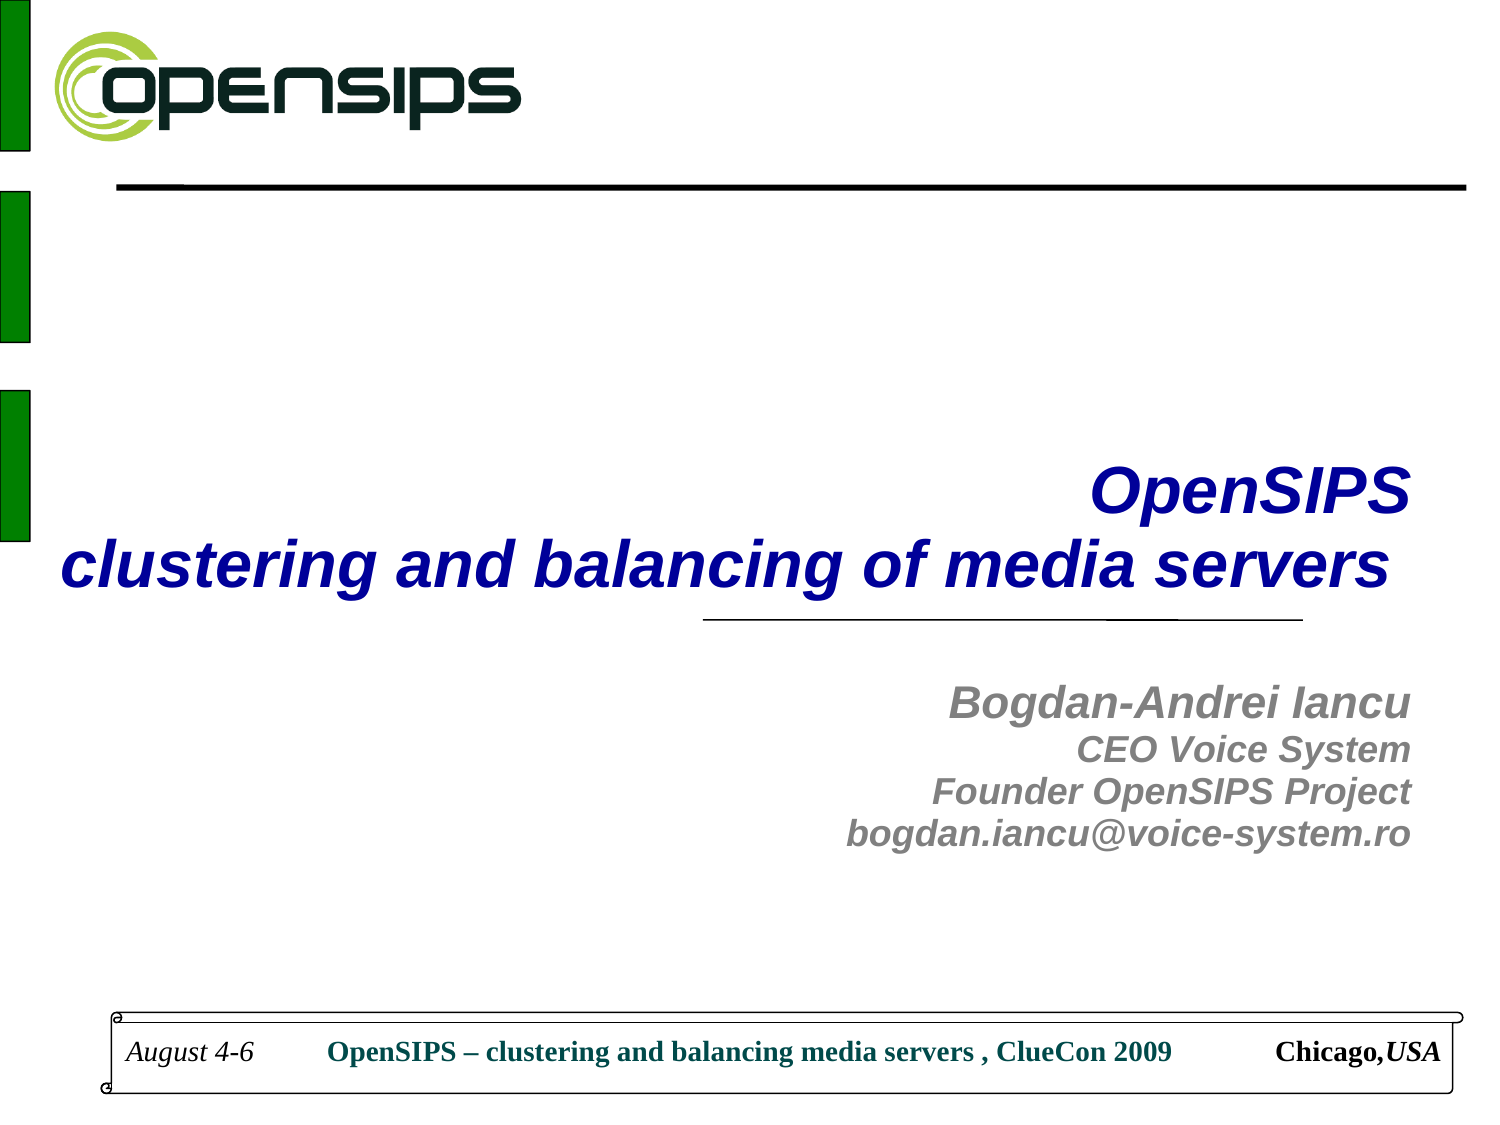

# OpenSIPS clustering and balancing of media servers Bogdan-Andrei Iancu CEO Voice System Founder OpenSIPS Project bogdan.iancu@voice-system.ro